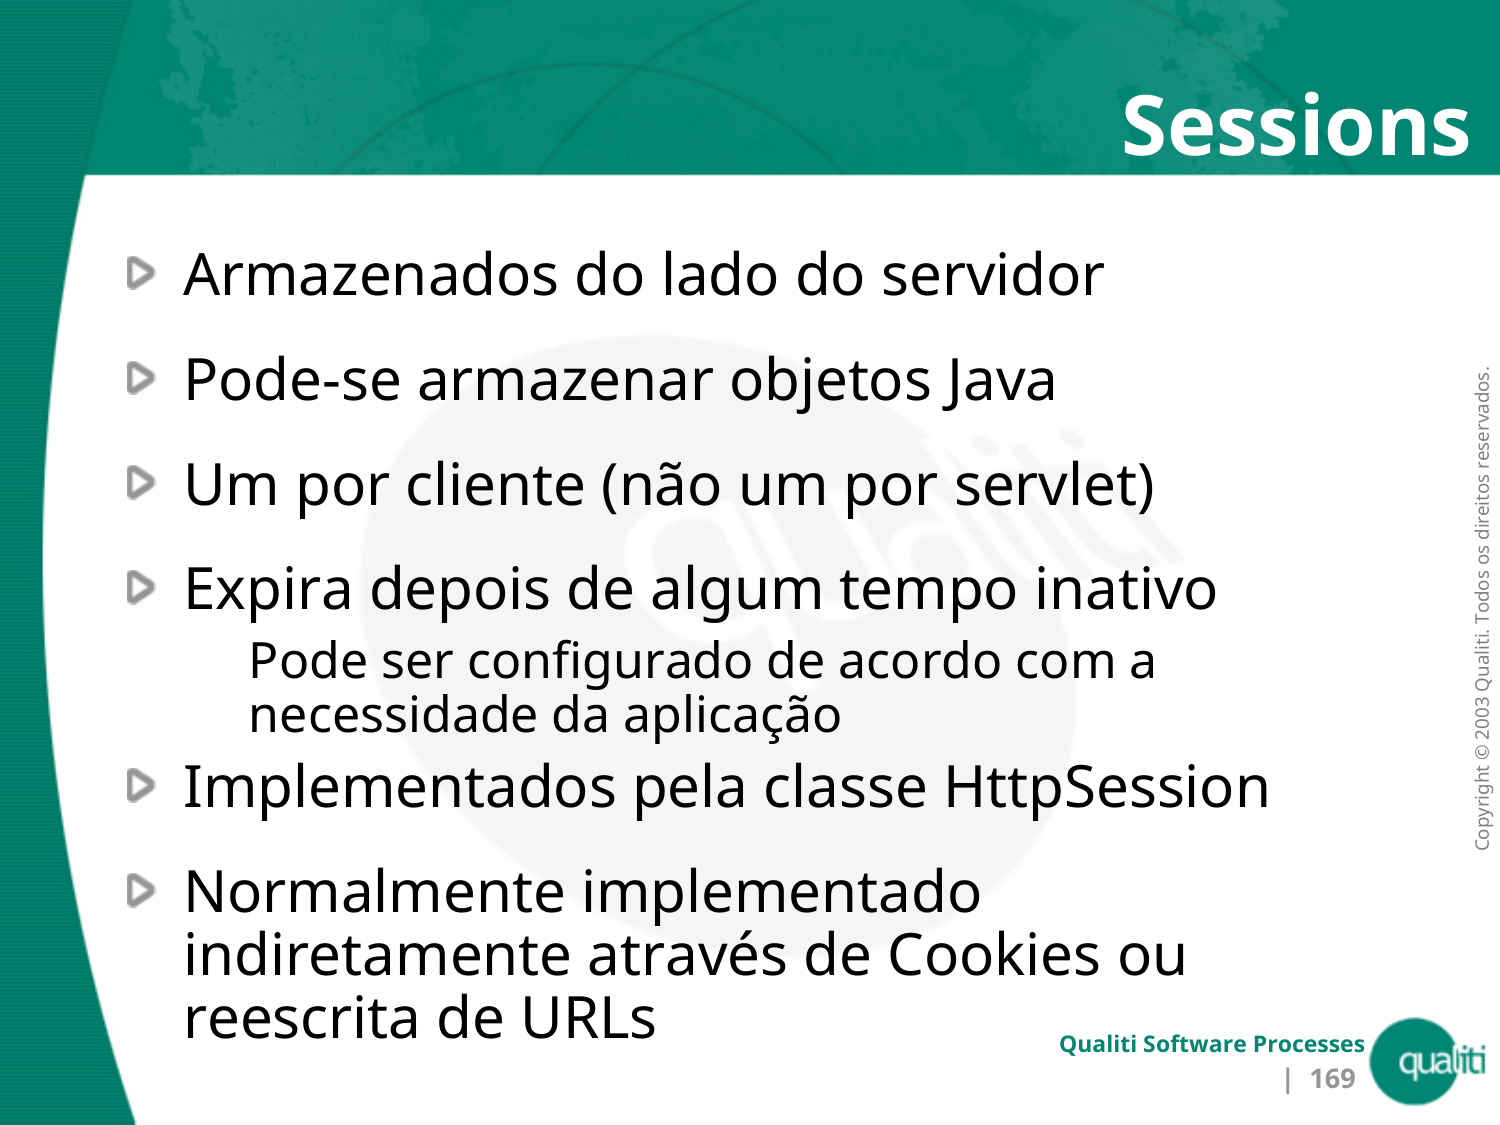

# Sessions
Armazenados do lado do servidor
Pode-se armazenar objetos Java
Um por cliente (não um por servlet)‏
Expira depois de algum tempo inativo
Pode ser configurado de acordo com a necessidade da aplicação
Implementados pela classe HttpSession
Normalmente implementado indiretamente através de Cookies ou reescrita de URLs